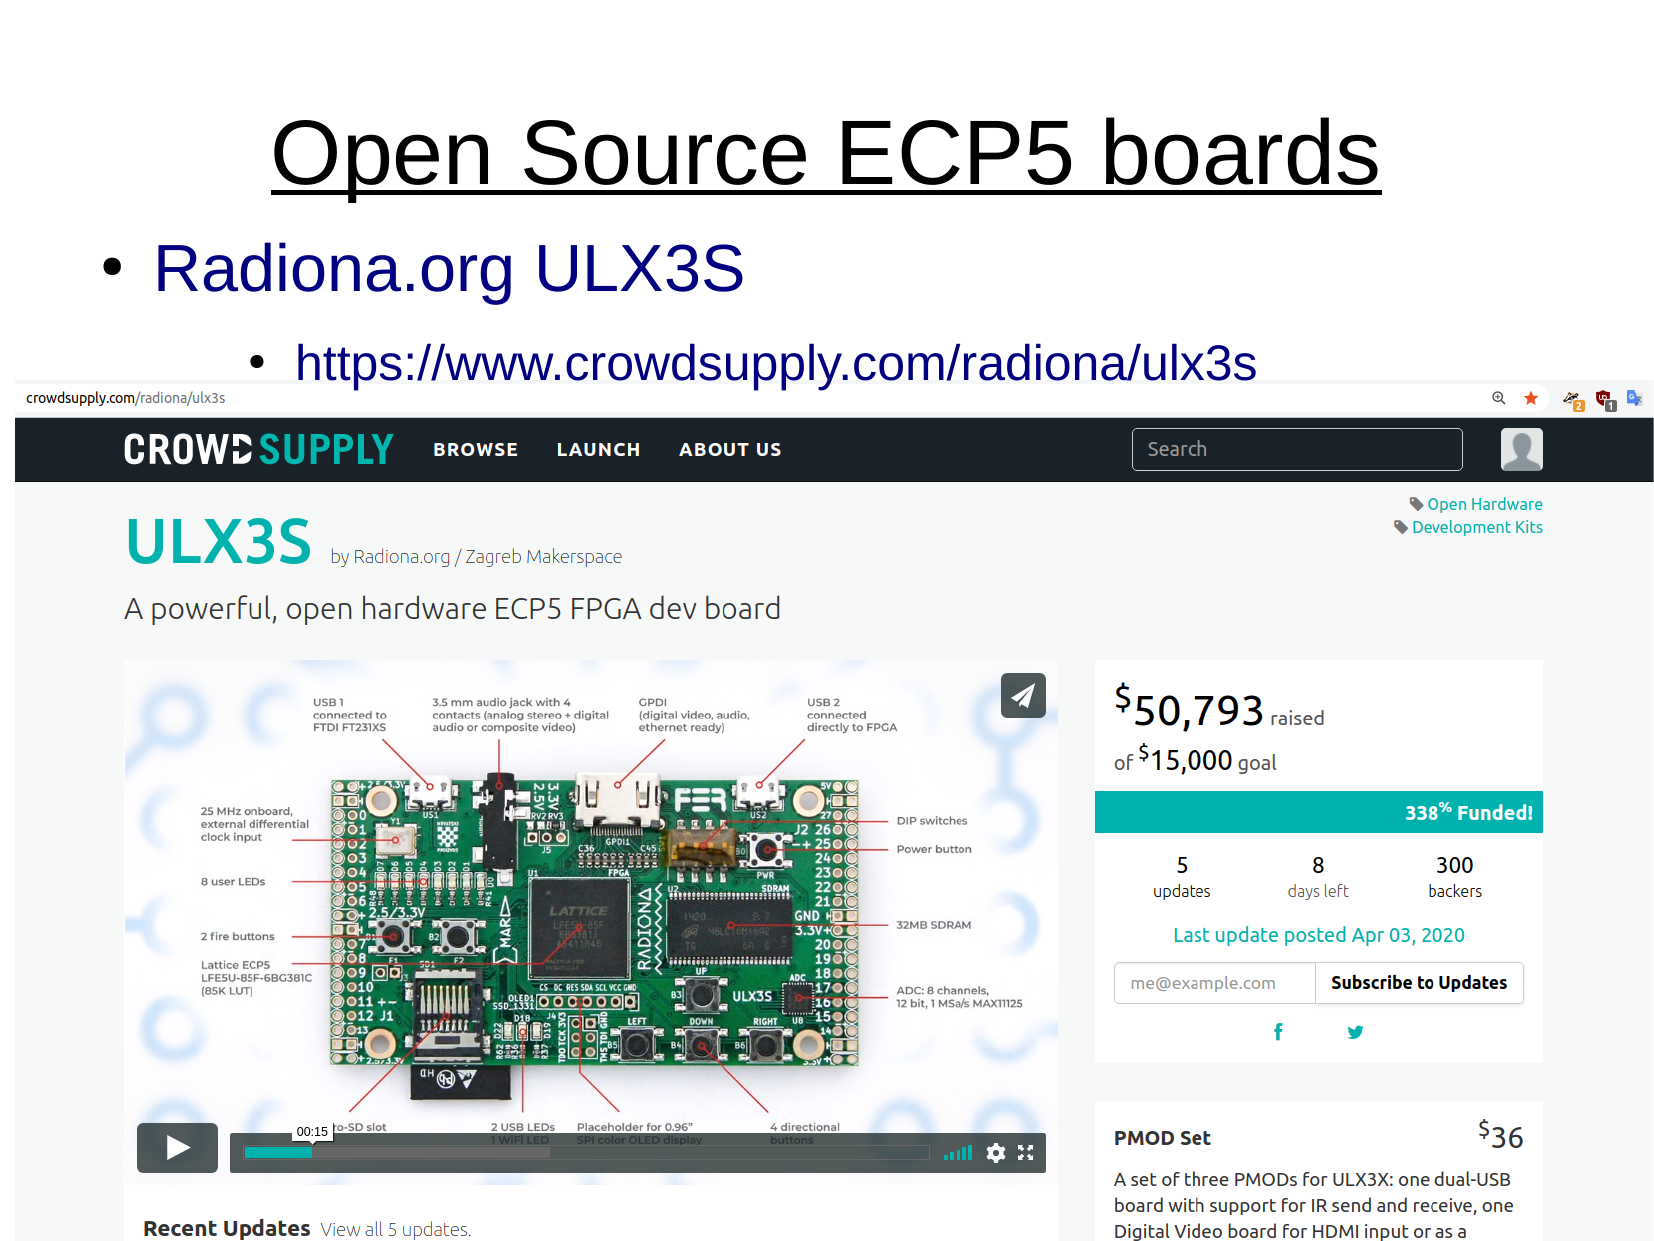

Open Source ECP5 boards
# Radiona.org ULX3S
https://www.crowdsupply.com/radiona/ulx3s